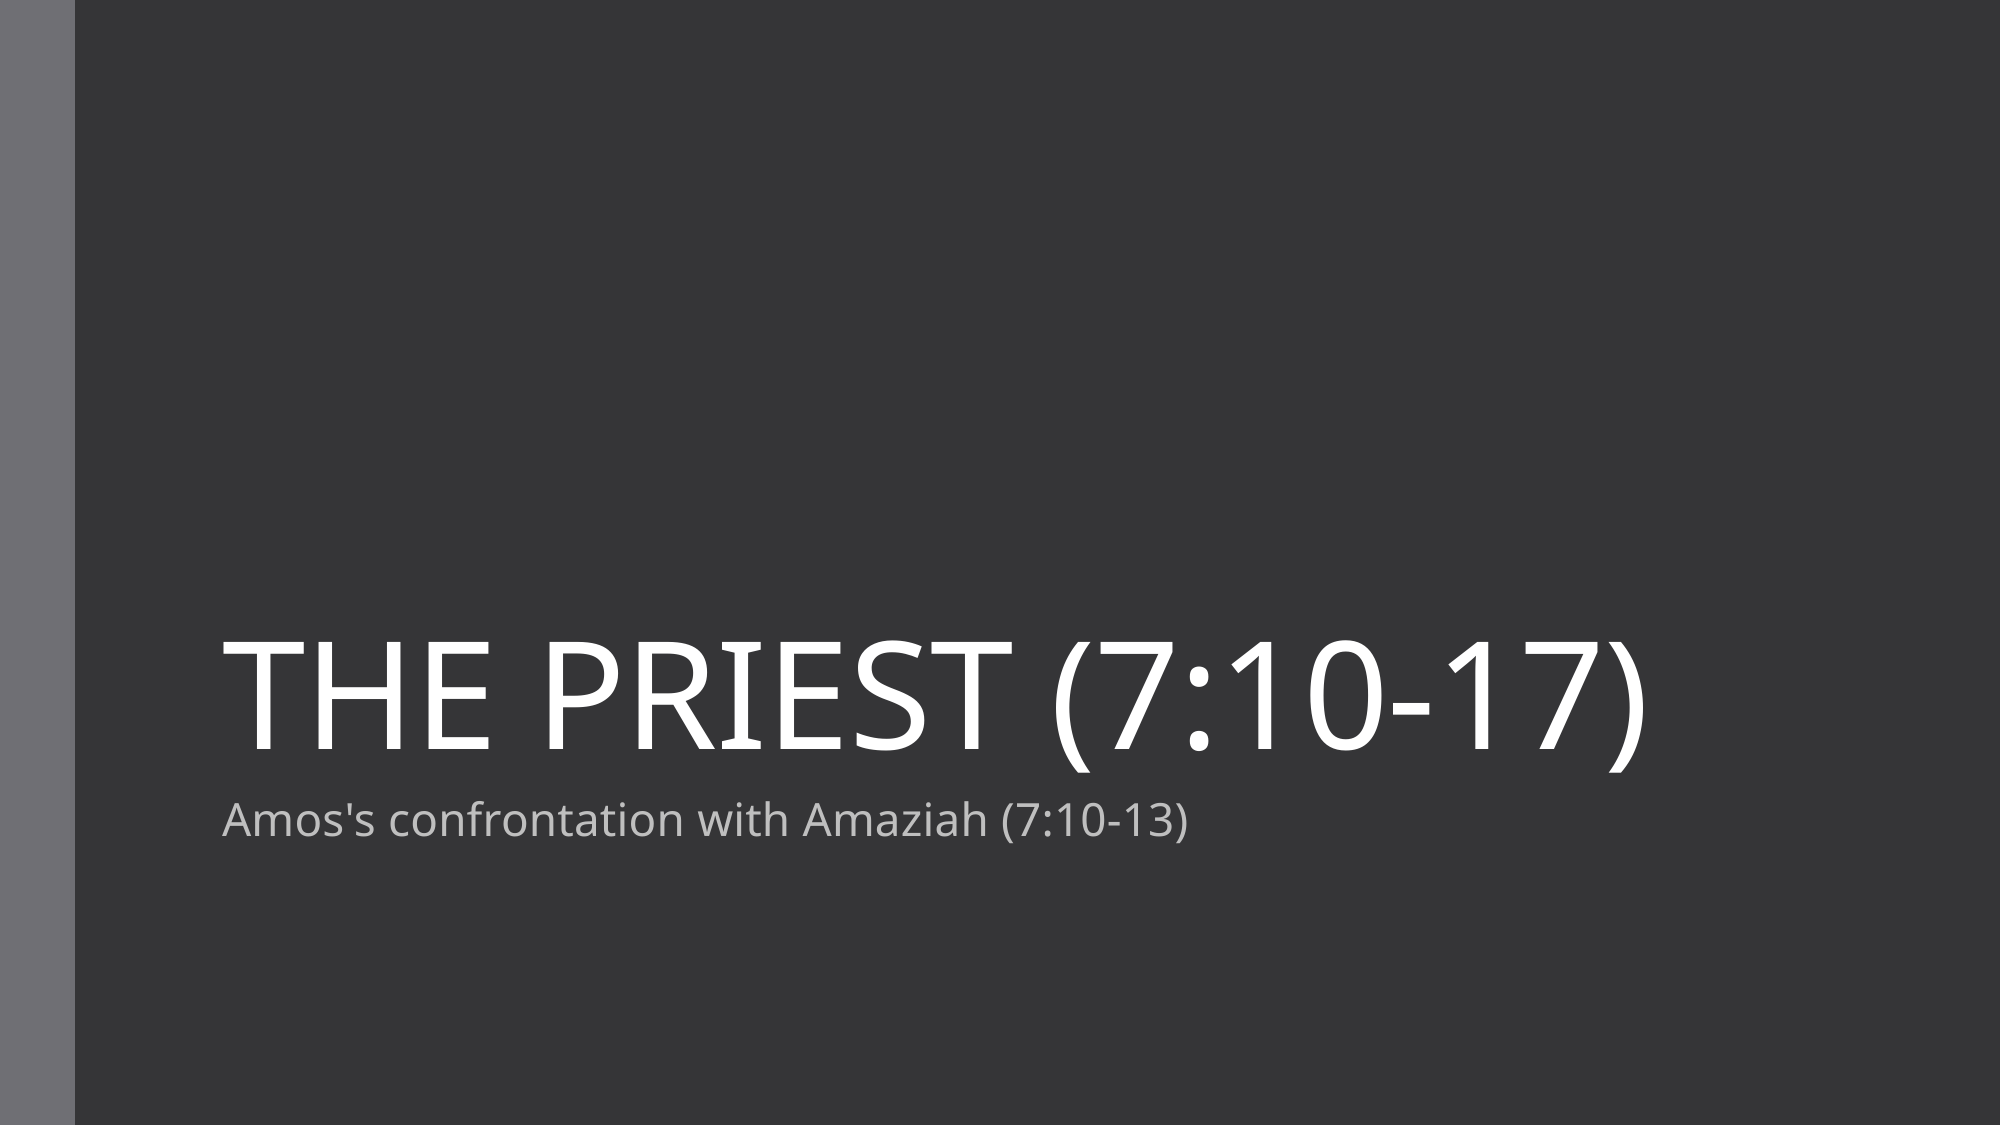

# THE PRIEST (7:10-17)
Amos's confrontation with Amaziah (7:10-13)